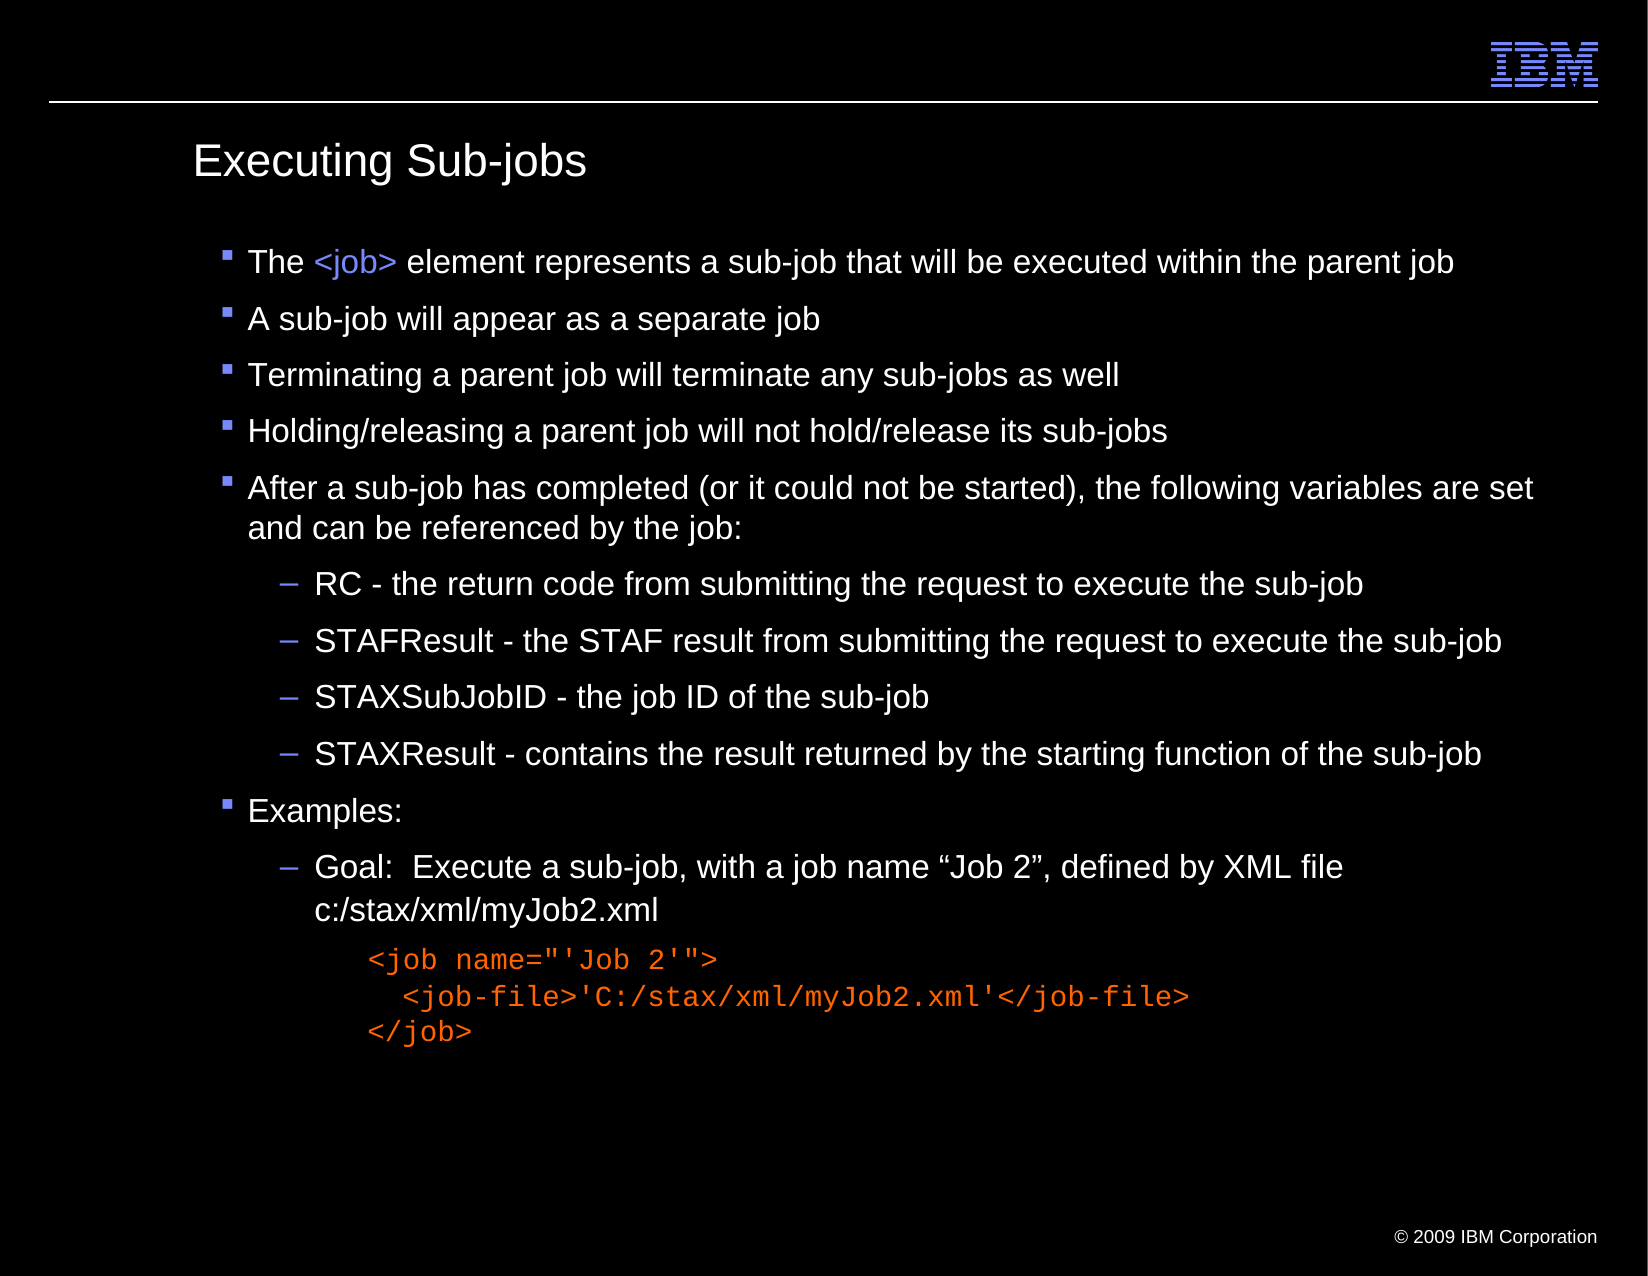

# Executing Sub-jobs
The <job> element represents a sub-job that will be executed within the parent job
A sub-job will appear as a separate job
Terminating a parent job will terminate any sub-jobs as well
Holding/releasing a parent job will not hold/release its sub-jobs
After a sub-job has completed (or it could not be started), the following variables are set and can be referenced by the job:
RC - the return code from submitting the request to execute the sub-job
STAFResult - the STAF result from submitting the request to execute the sub-job
STAXSubJobID - the job ID of the sub-job
STAXResult - contains the result returned by the starting function of the sub-job
Examples:
Goal: Execute a sub-job, with a job name “Job 2”, defined by XML file c:/stax/xml/myJob2.xml
 <job name="'Job 2'">
 <job-file>'C:/stax/xml/myJob2.xml'</job-file>
 </job>